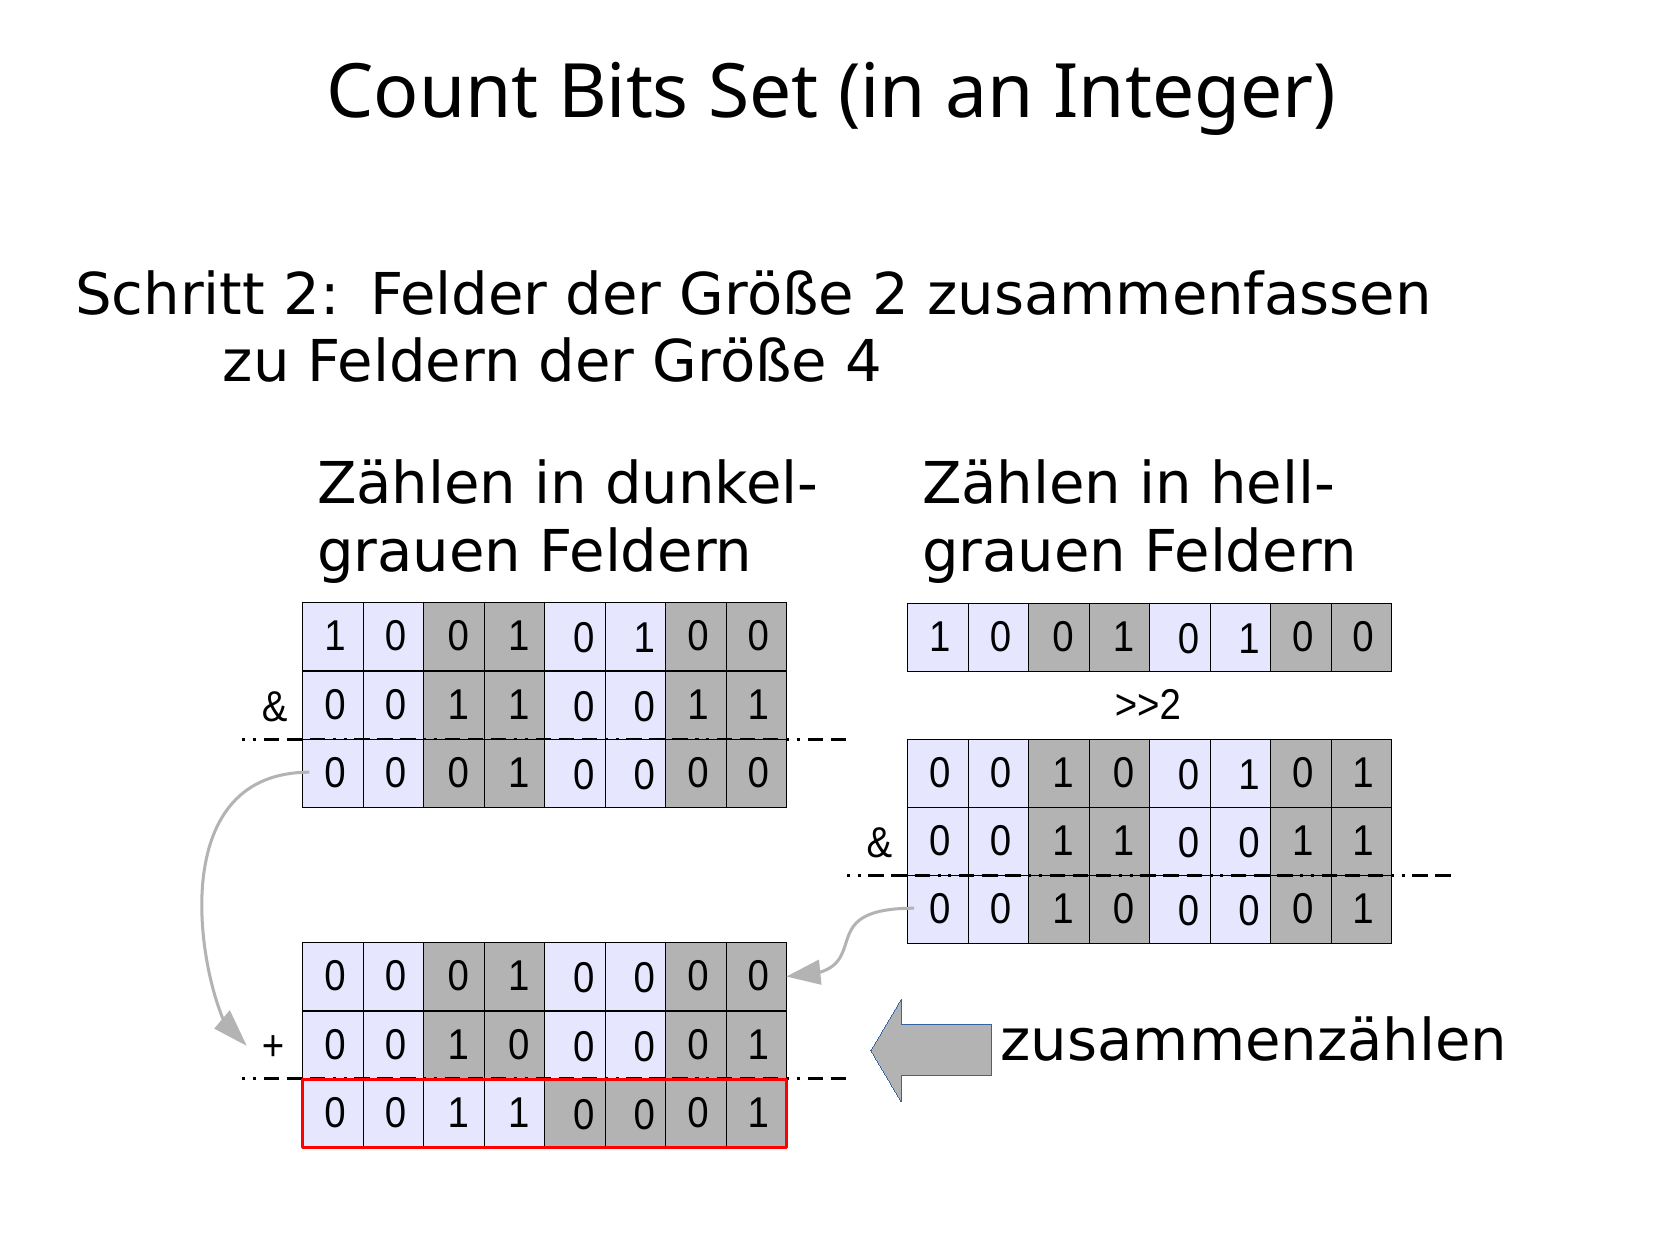

Count Bits Set (in an Integer)
Schritt 2:	Felder der Größe 2 zusammenfassen
		zu Feldern der Größe 4
Zählen in dunkel-
grauen Feldern
Zählen in hell-
grauen Feldern
zusammenzählen